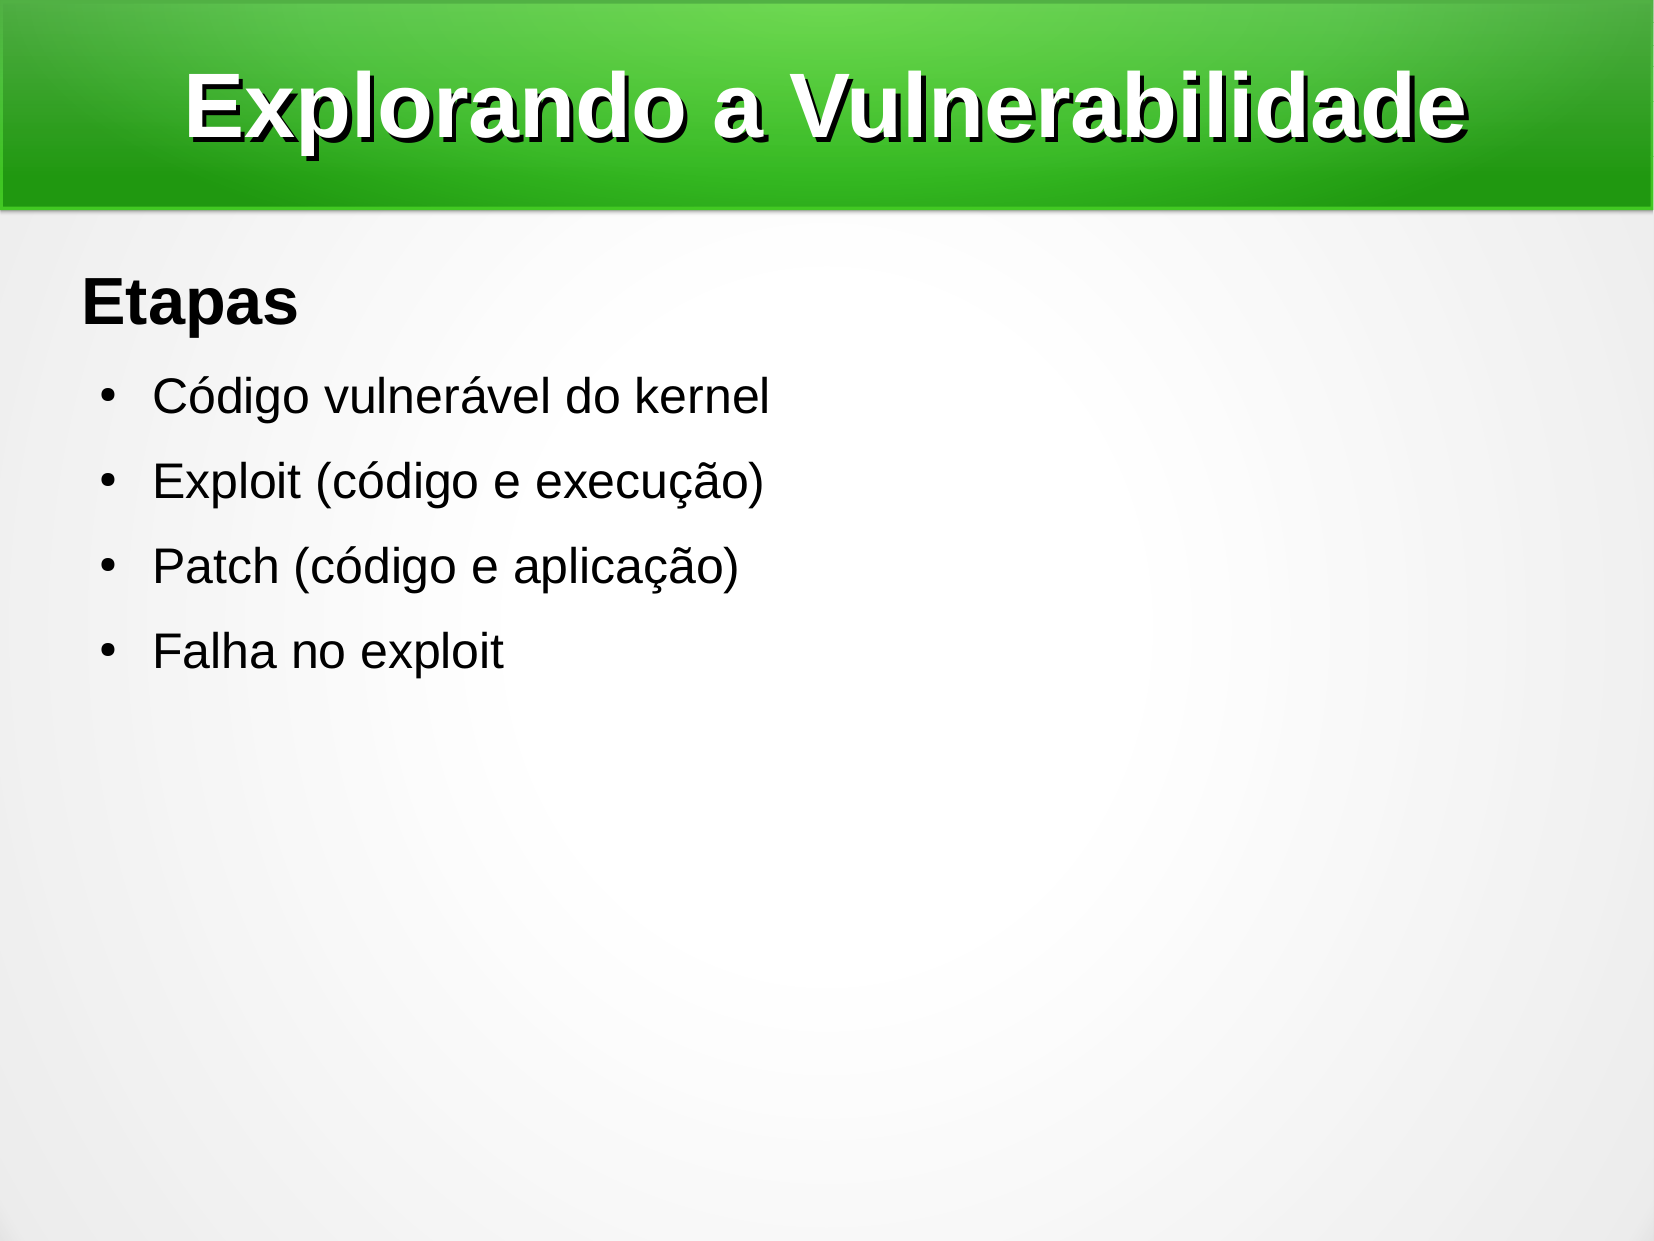

# Explorando a Vulnerabilidade
Etapas
Código vulnerável do kernel
Exploit (código e execução)
Patch (código e aplicação)
Falha no exploit